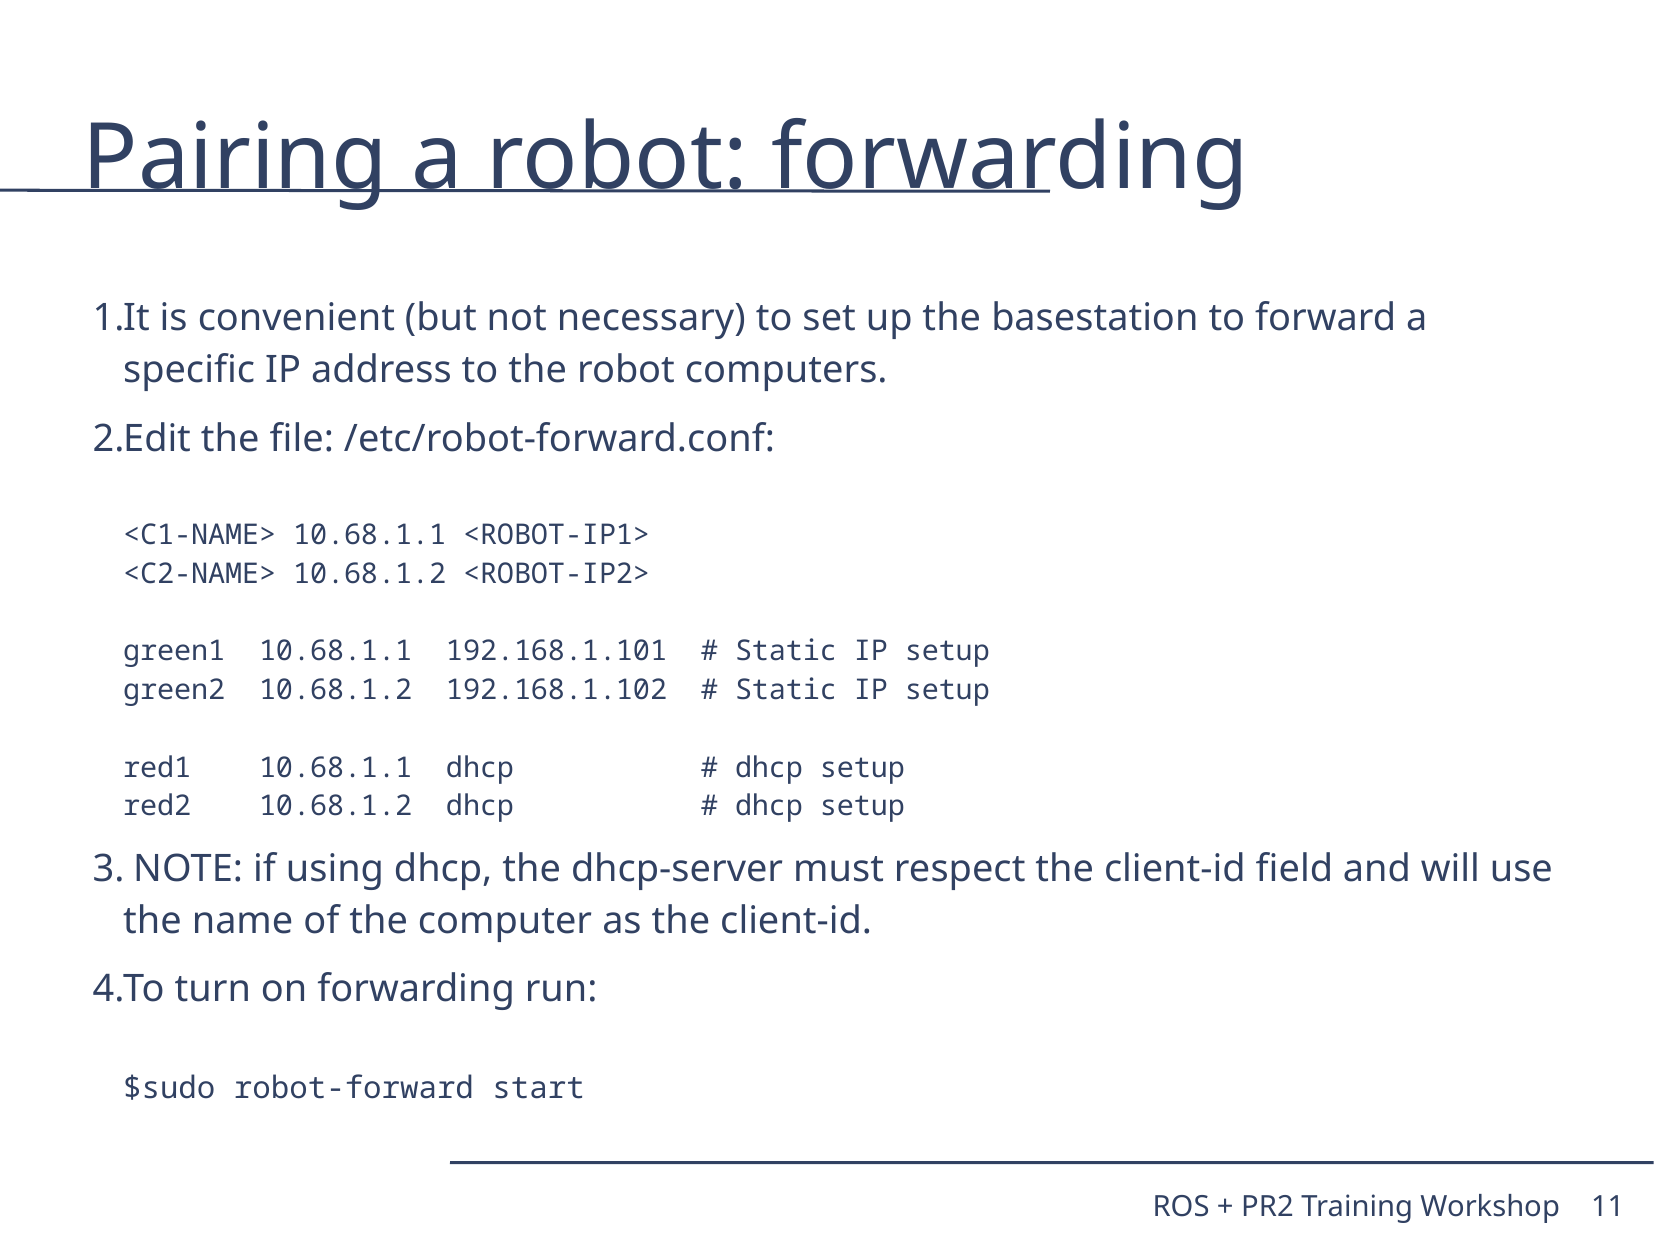

# Pairing a robot: forwarding
It is convenient (but not necessary) to set up the basestation to forward a specific IP address to the robot computers.
Edit the file: /etc/robot-forward.conf:
<C1-NAME> 10.68.1.1 <ROBOT-IP1>
<C2-NAME> 10.68.1.2 <ROBOT-IP2>
green1 10.68.1.1 192.168.1.101 # Static IP setup
green2 10.68.1.2 192.168.1.102 # Static IP setup
red1 10.68.1.1 dhcp # dhcp setup
red2 10.68.1.2 dhcp # dhcp setup
 NOTE: if using dhcp, the dhcp-server must respect the client-id field and will use the name of the computer as the client-id.
To turn on forwarding run:
$sudo robot-forward start